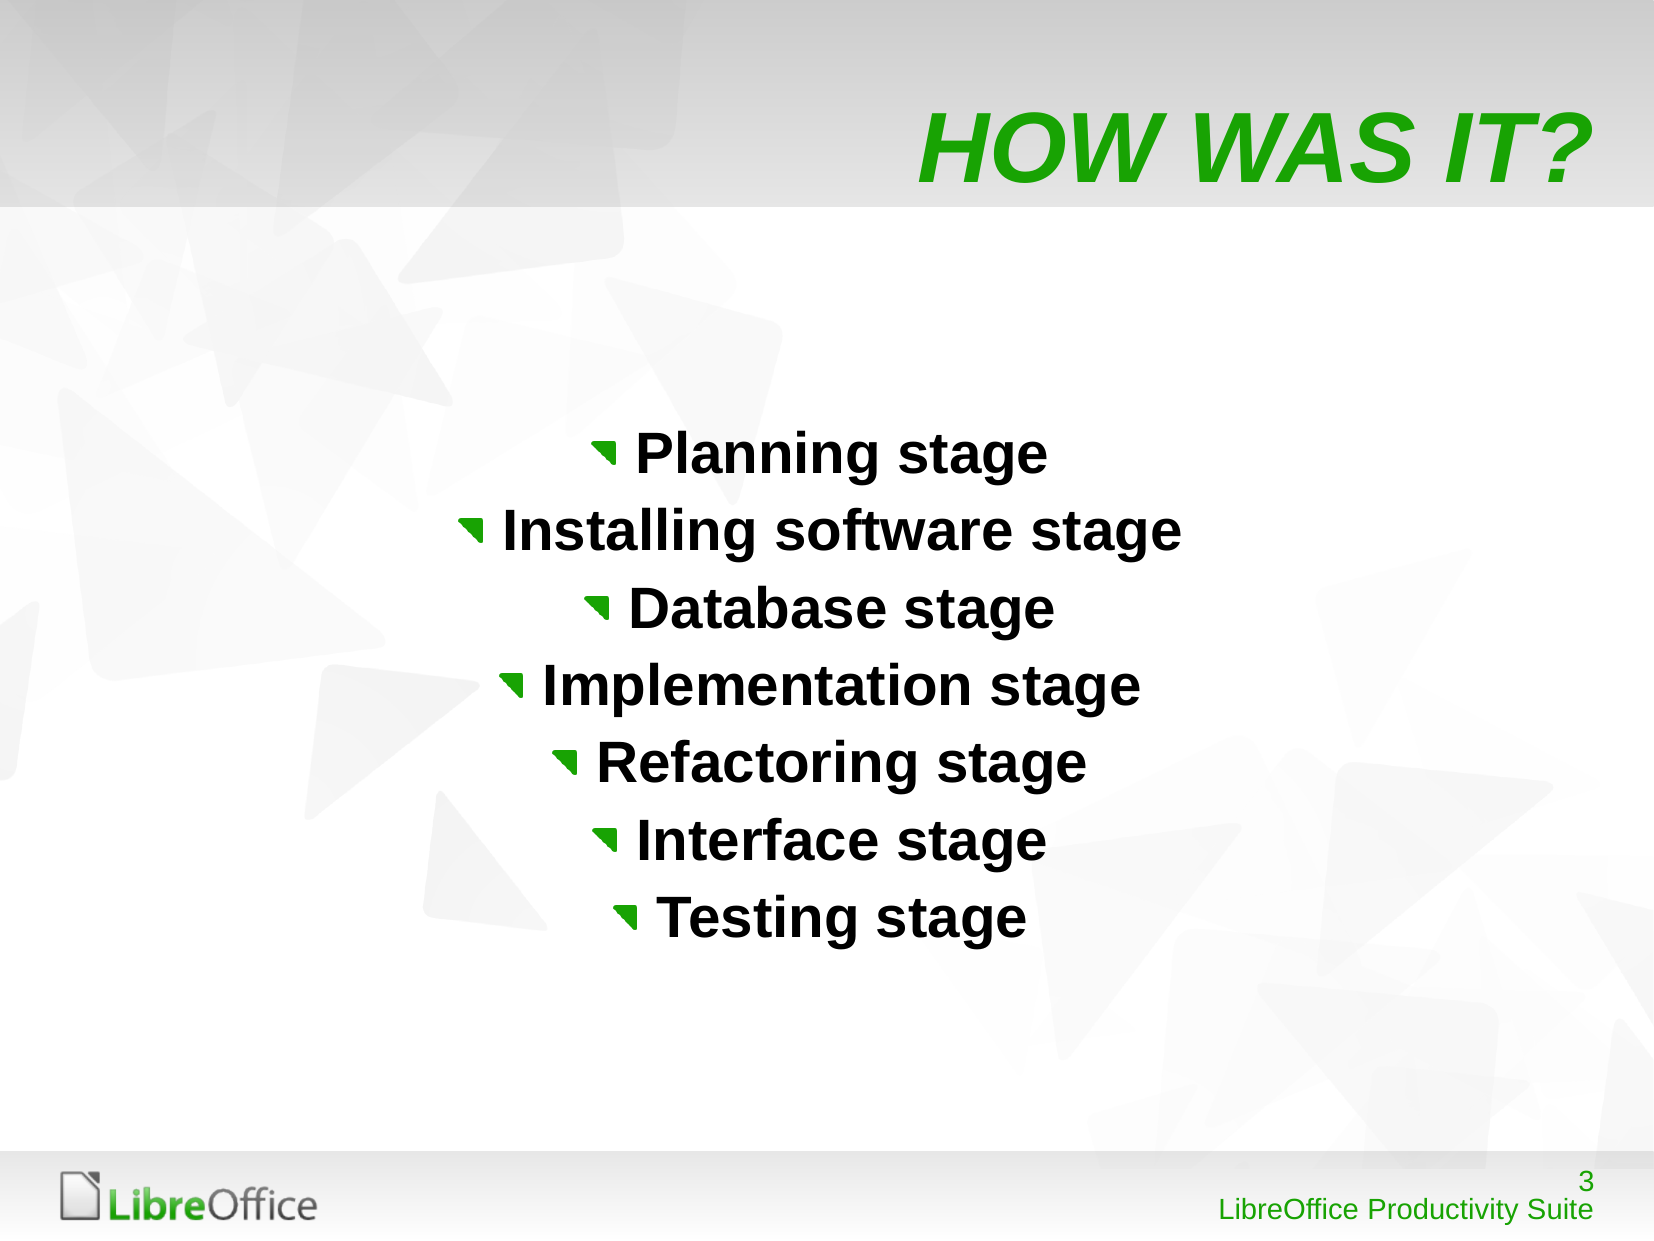

# HOW WAS IT?
Planning stage
Installing software stage
Database stage
Implementation stage
Refactoring stage
Interface stage
Testing stage
3
LibreOffice Productivity Suite